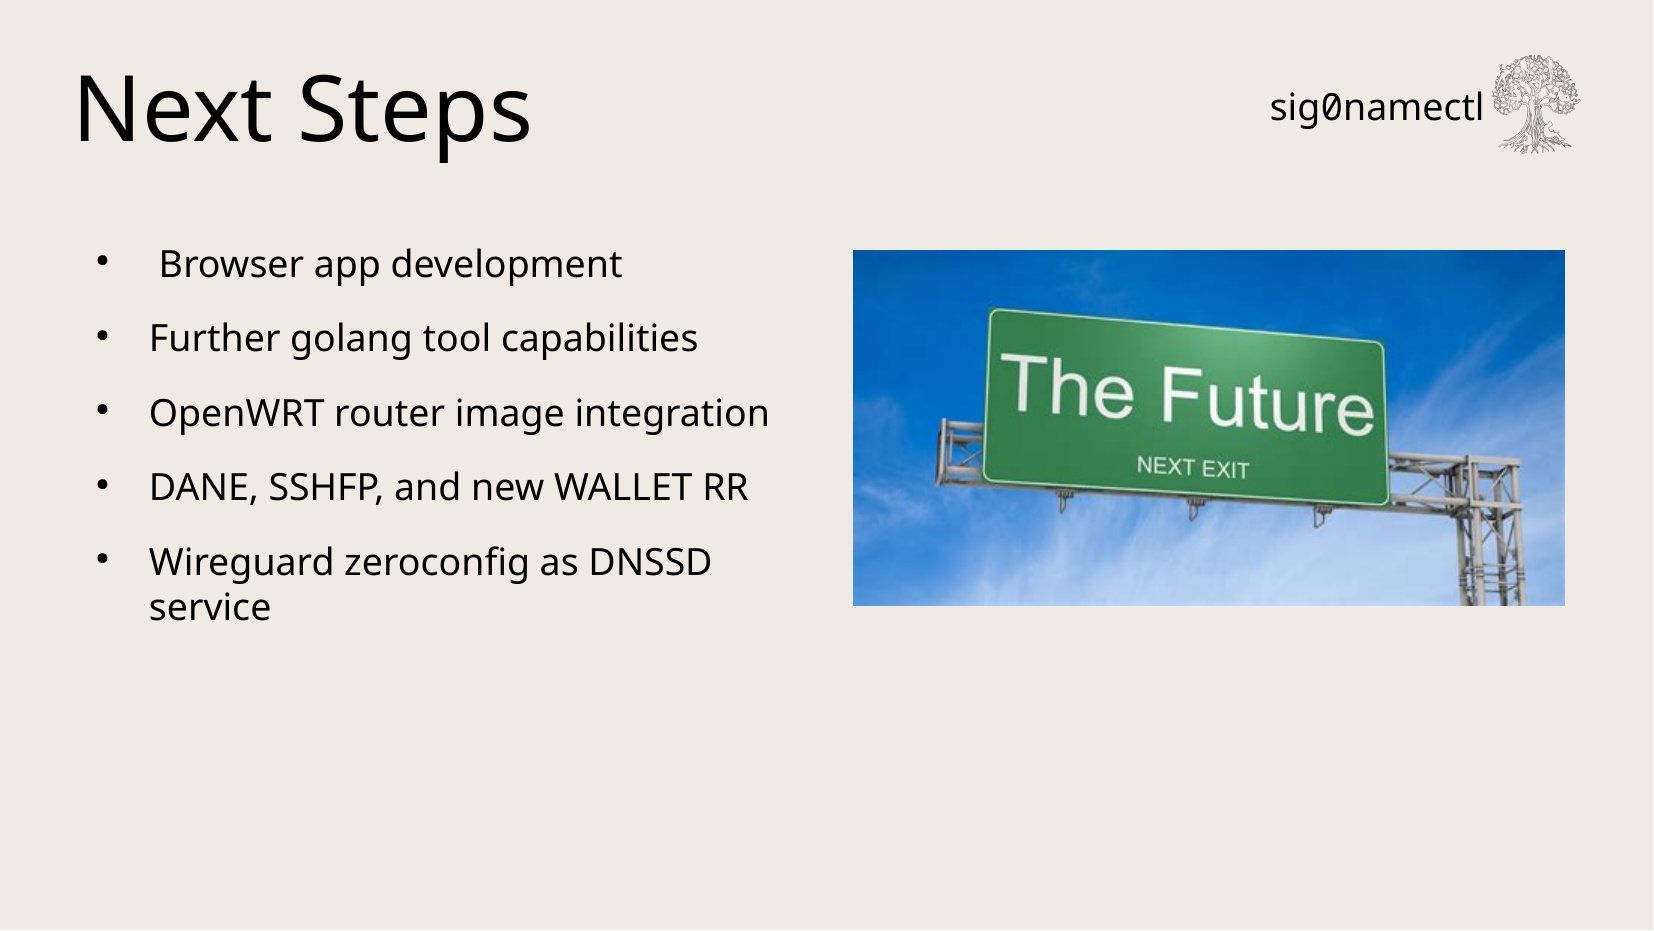

Next Steps
sig0namectl
# Browser app development
Further golang tool capabilities
OpenWRT router image integration
DANE, SSHFP, and new WALLET RR
Wireguard zeroconfig as DNSSD service